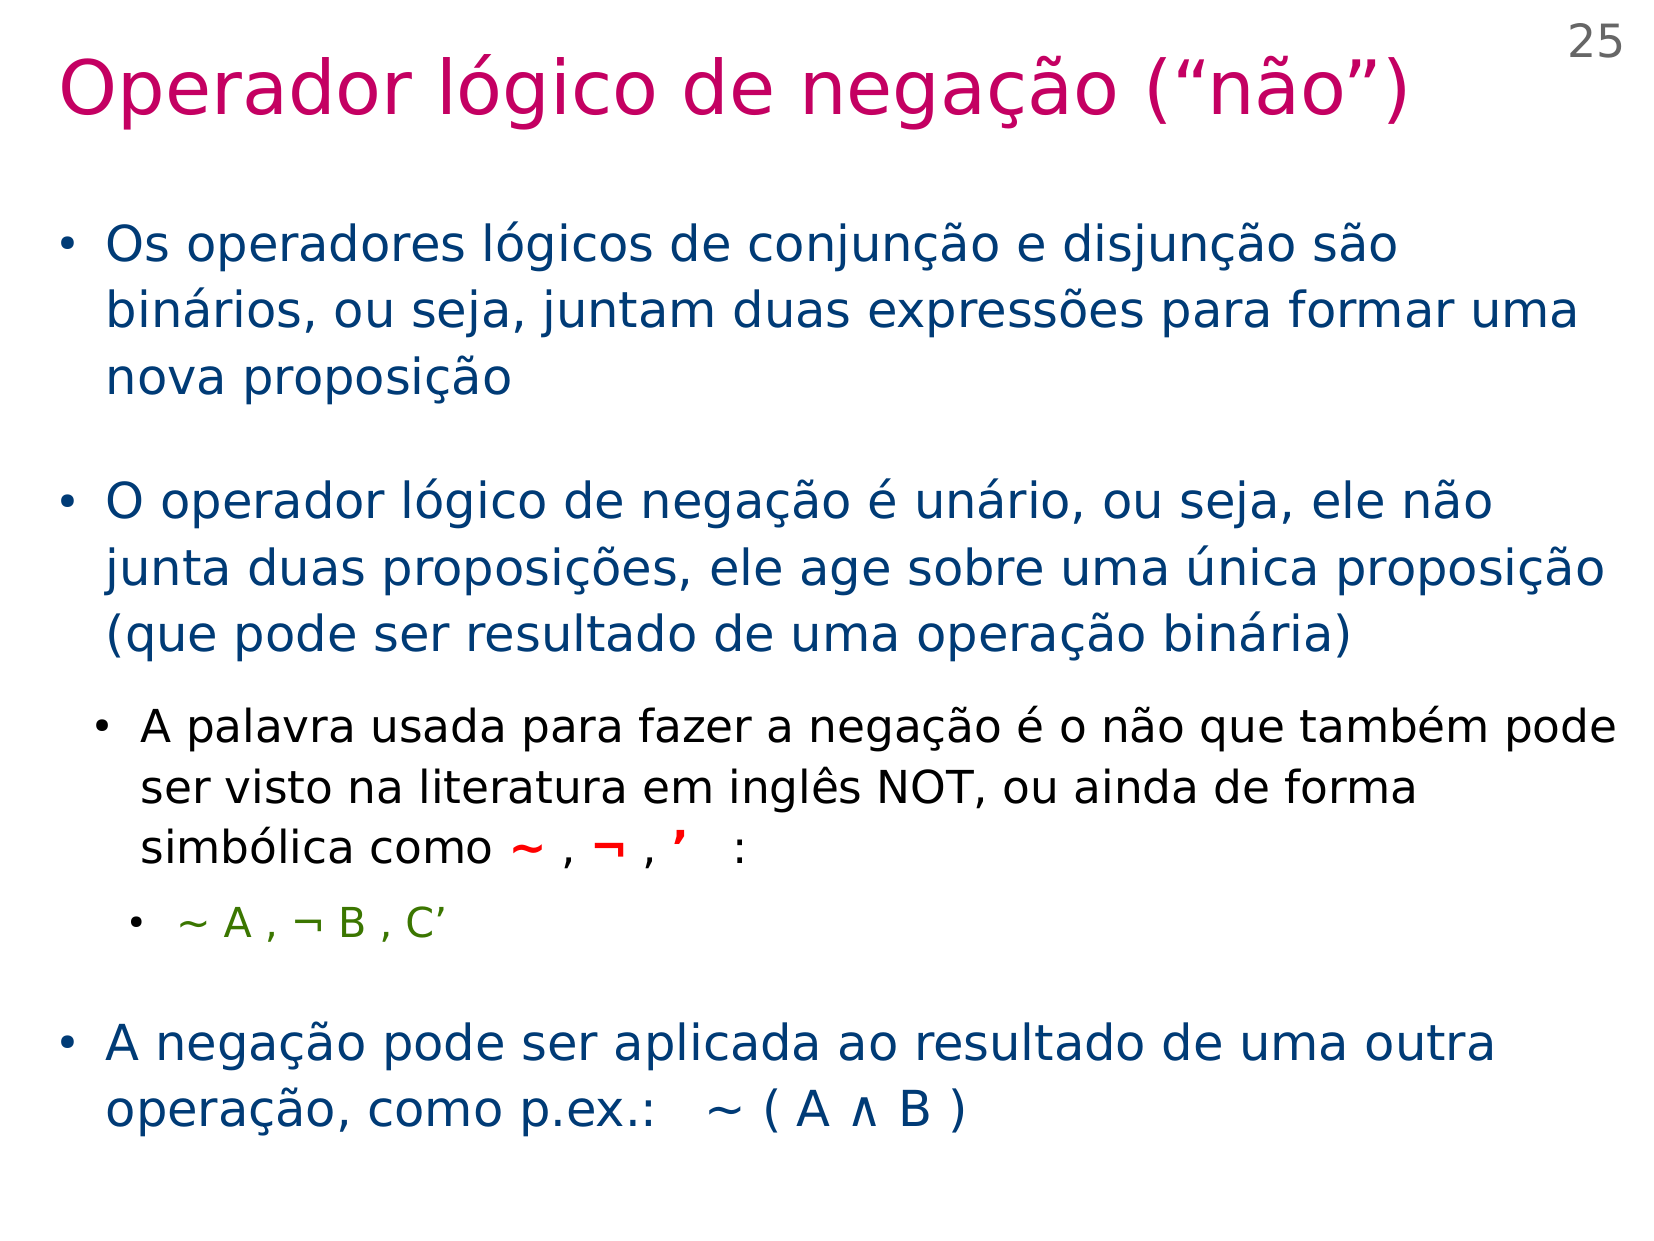

25
# Operador lógico de negação (“não”)
Os operadores lógicos de conjunção e disjunção são binários, ou seja, juntam duas expressões para formar uma nova proposição
O operador lógico de negação é unário, ou seja, ele não junta duas proposições, ele age sobre uma única proposição (que pode ser resultado de uma operação binária)
A palavra usada para fazer a negação é o não que também pode ser visto na literatura em inglês NOT, ou ainda de forma simbólica como ~ , ¬ , ’ :
~ A , ¬ B , C’
A negação pode ser aplicada ao resultado de uma outra operação, como p.ex.: ∼ ( A ∧ B )